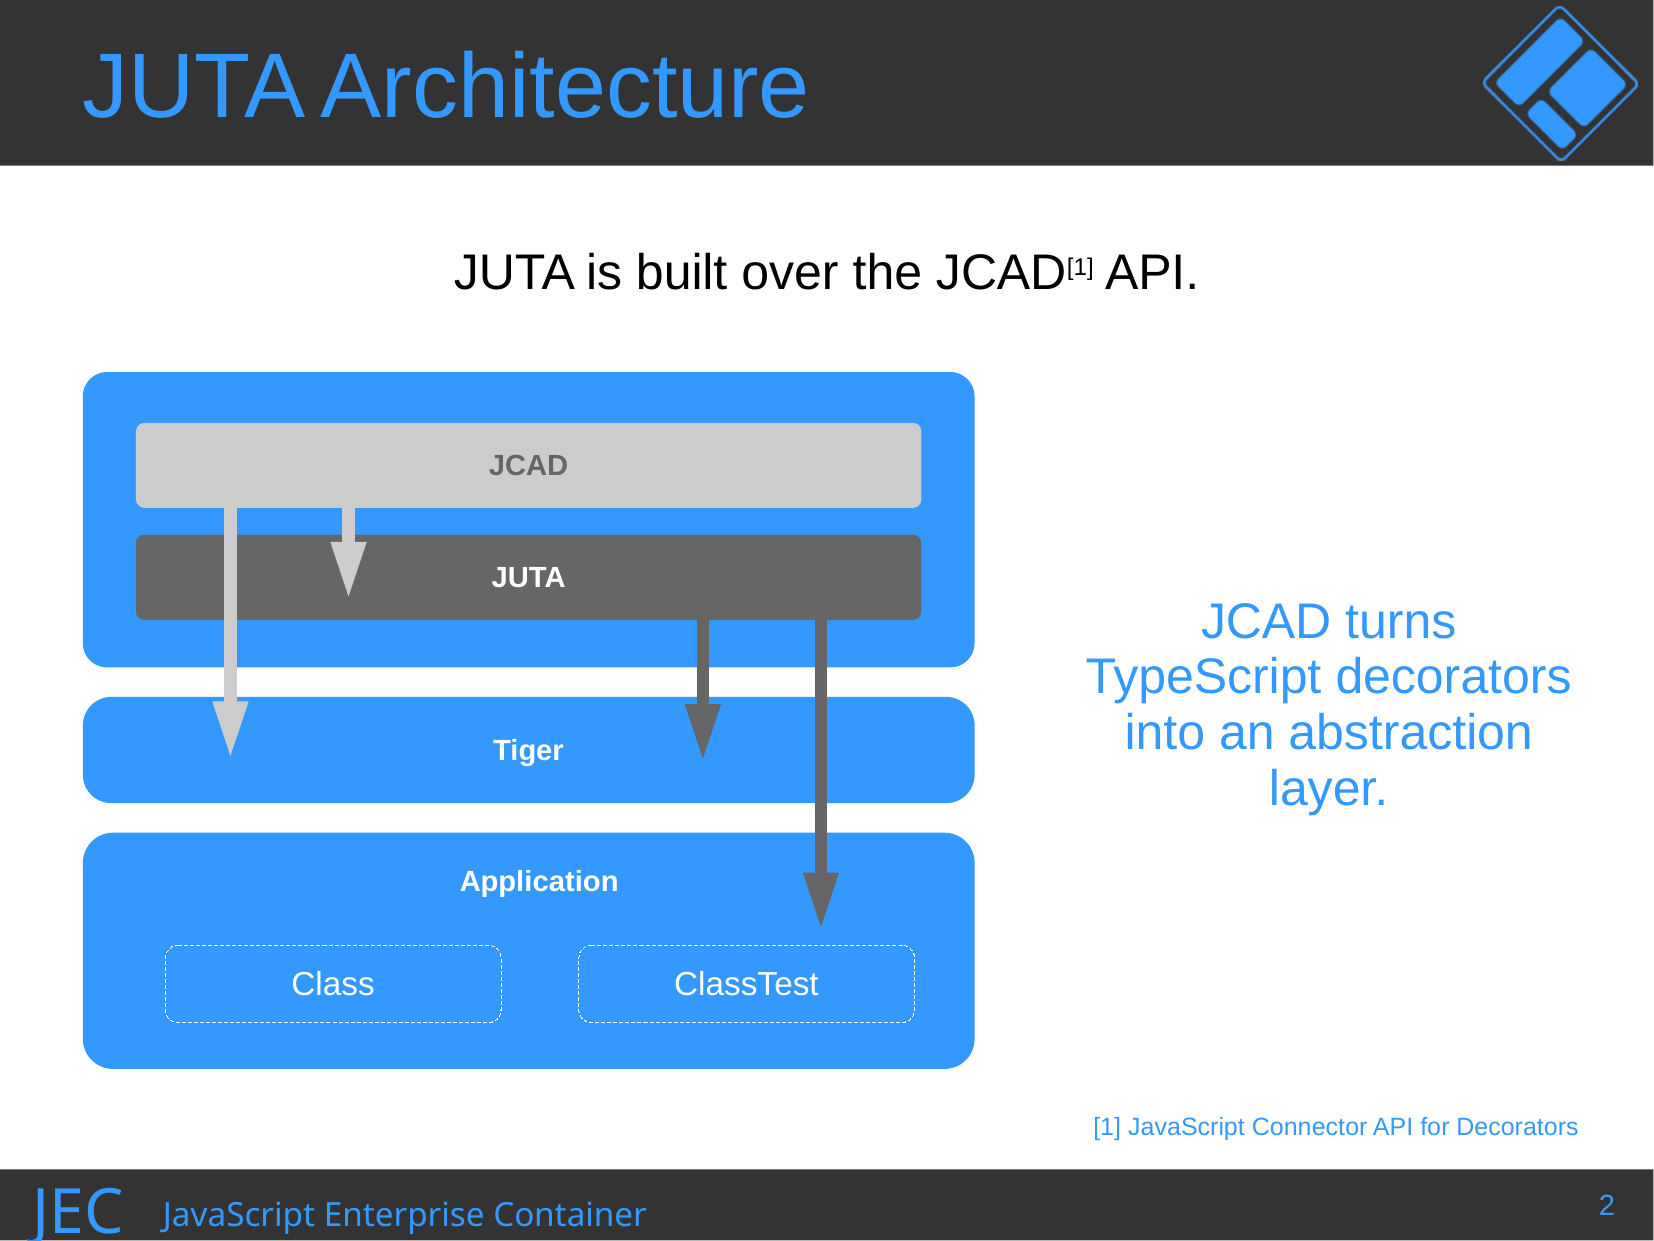

# JUTA Architecture
JUTA is built over the JCAD[1] API.
JCAD
JUTA
Tiger
Application
Class
ClassTest
JCAD turns TypeScript decorators into an abstraction layer.
[1] JavaScript Connector API for Decorators
JEC
2
JavaScript Enterprise Container